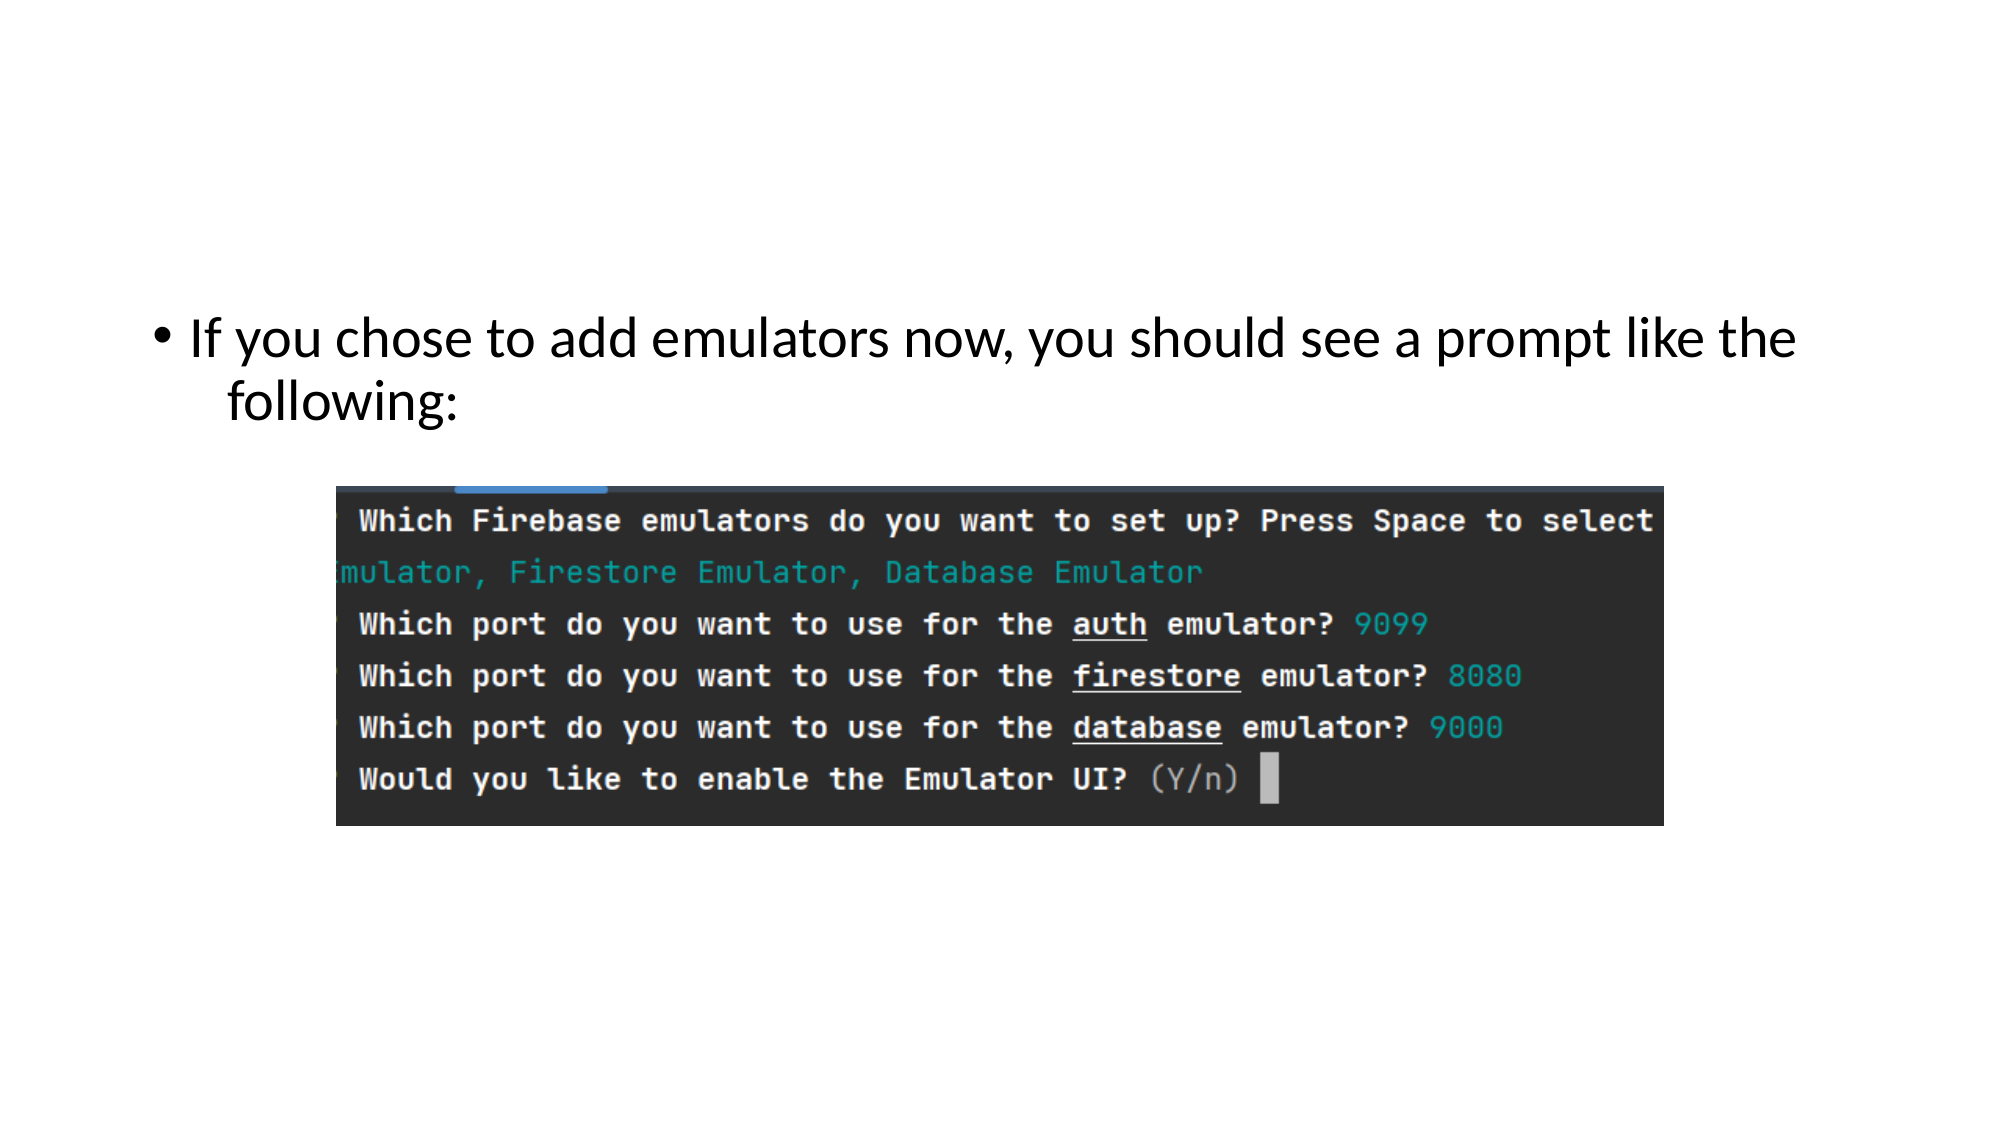

#
If you chose to add emulators now, you should see a prompt like the following: